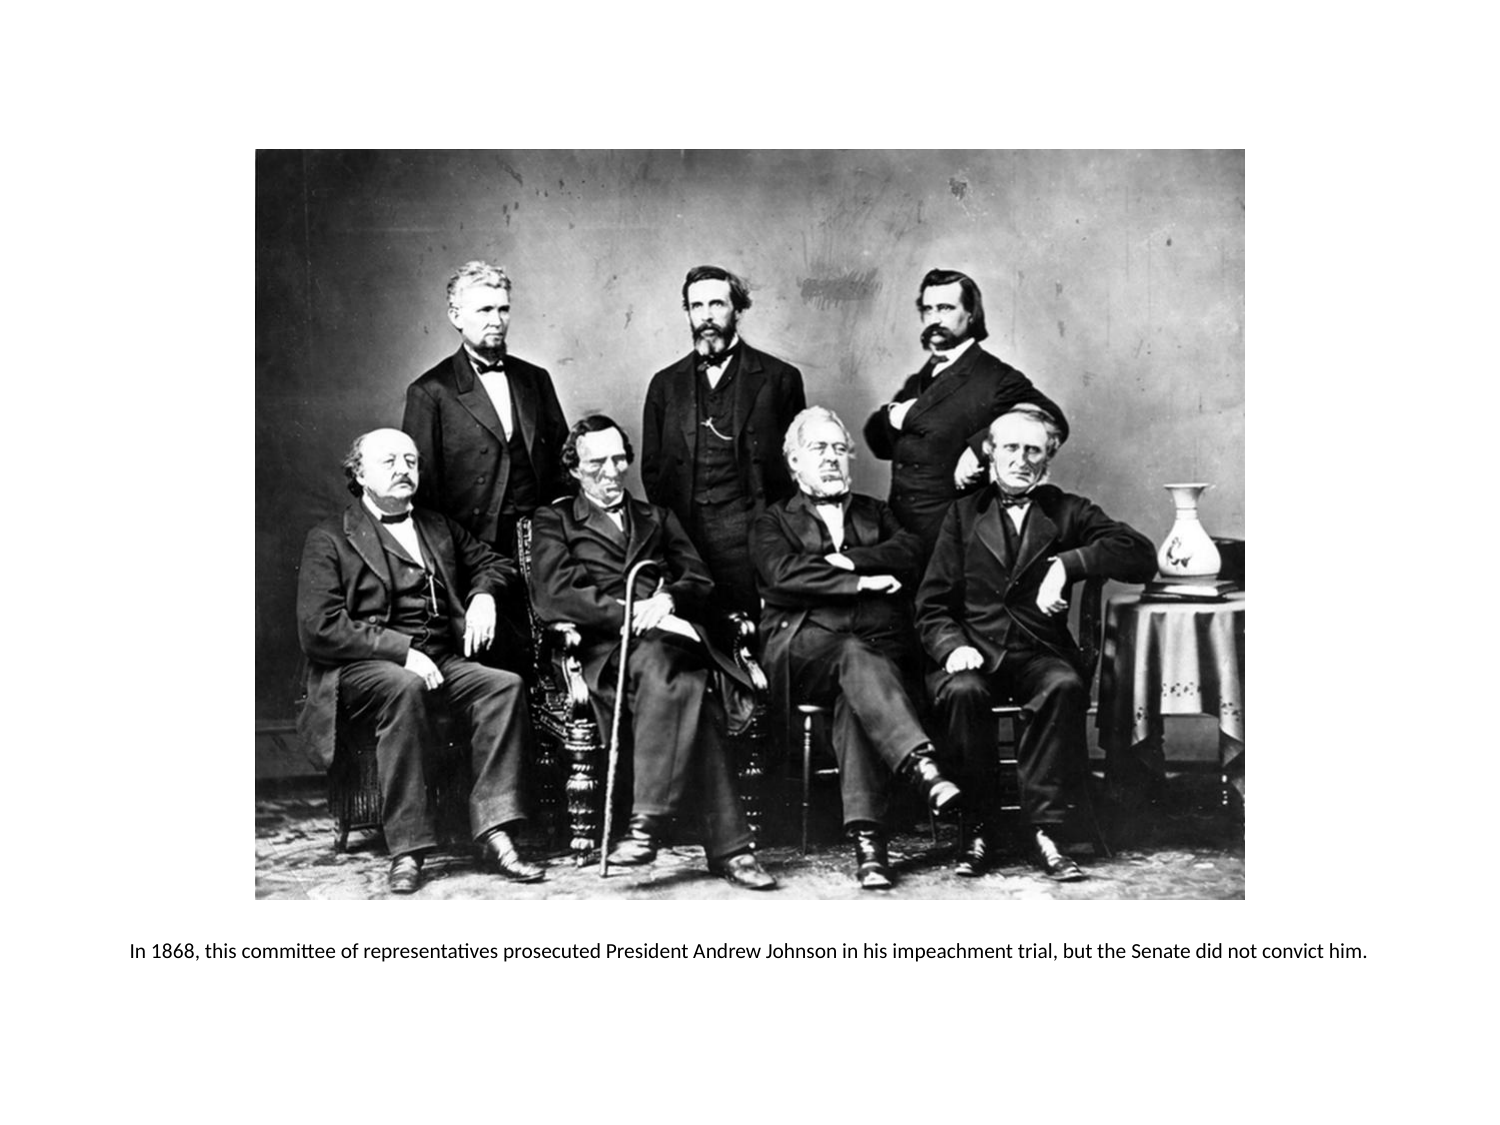

In 1868, this committee of representatives prosecuted President Andrew Johnson in his impeachment trial, but the Senate did not convict him.